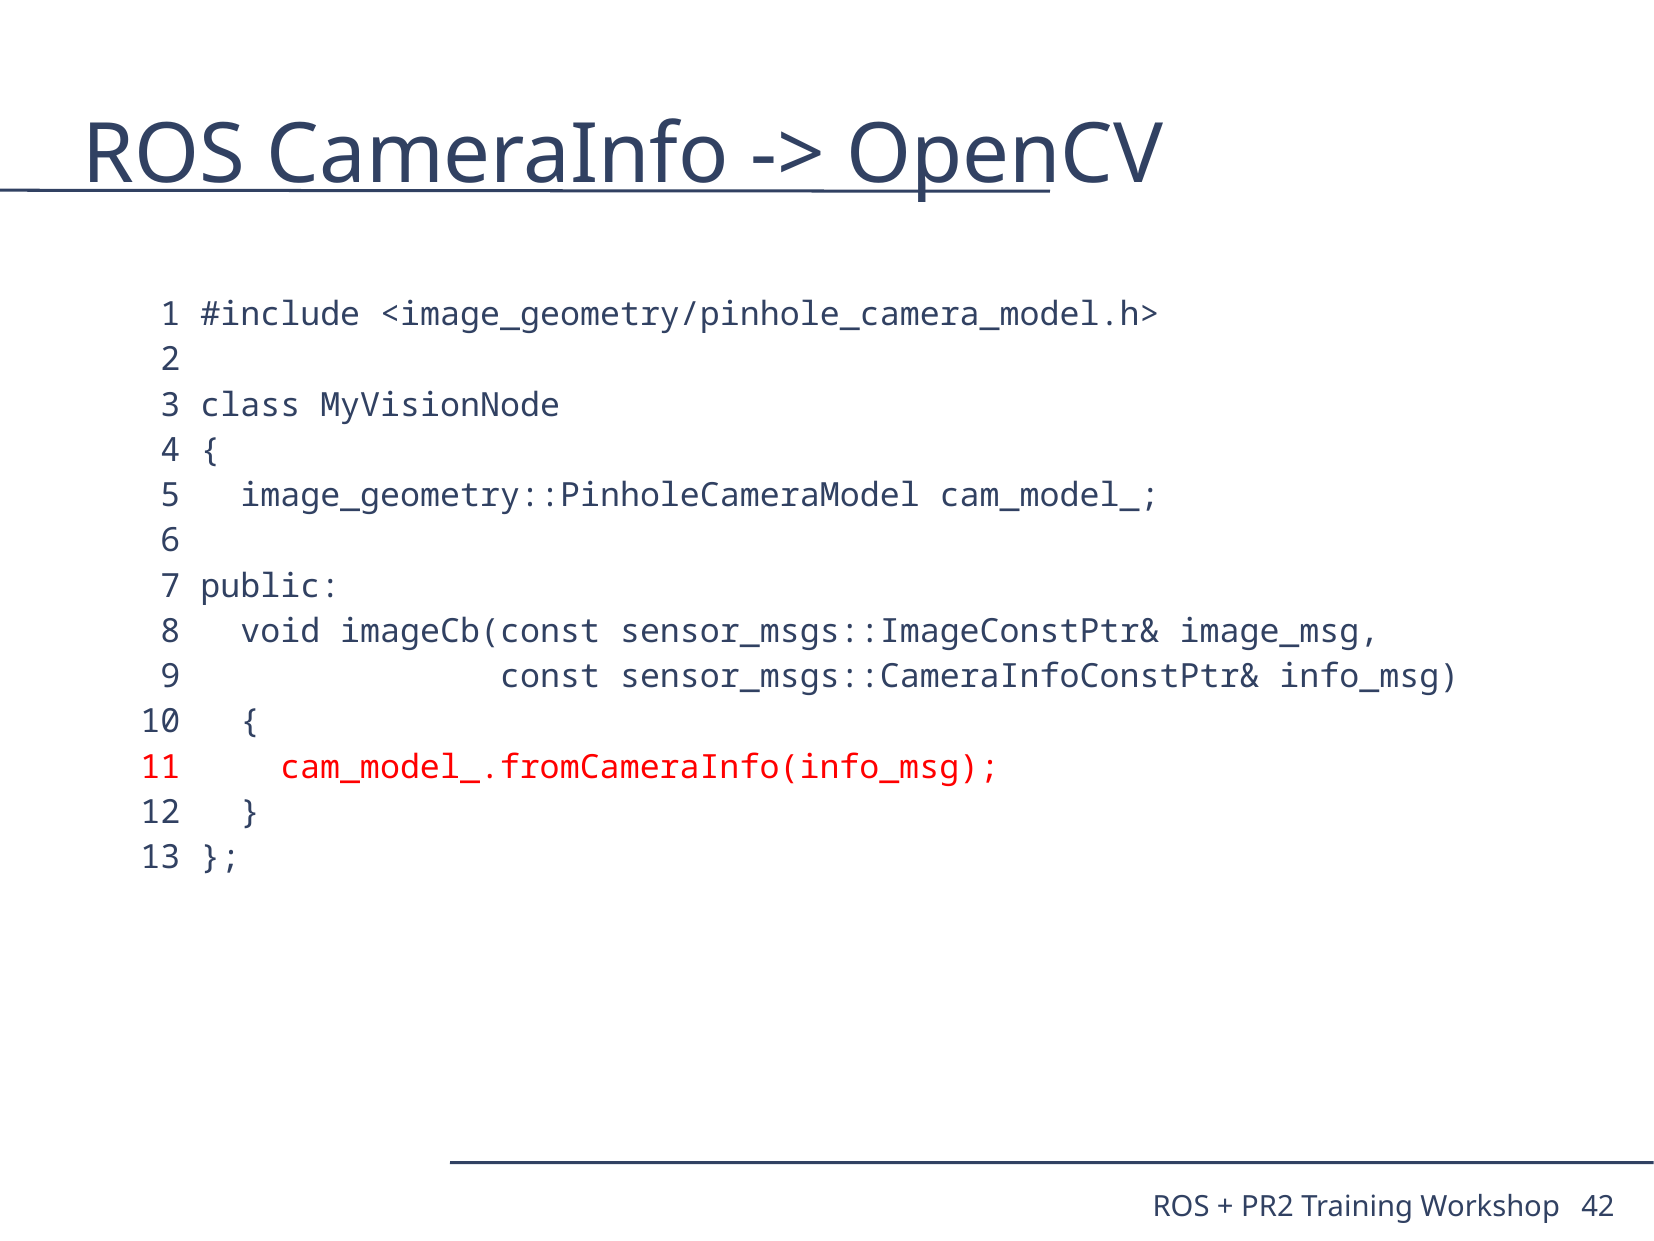

# ROS CameraInfo -> OpenCV
 1 #include <image_geometry/pinhole_camera_model.h>
 2
 3 class MyVisionNode
 4 {
 5 image_geometry::PinholeCameraModel cam_model_;
 6
 7 public:
 8 void imageCb(const sensor_msgs::ImageConstPtr& image_msg,
 9 const sensor_msgs::CameraInfoConstPtr& info_msg)
 10 {
 11 cam_model_.fromCameraInfo(info_msg);
 12 }
 13 };